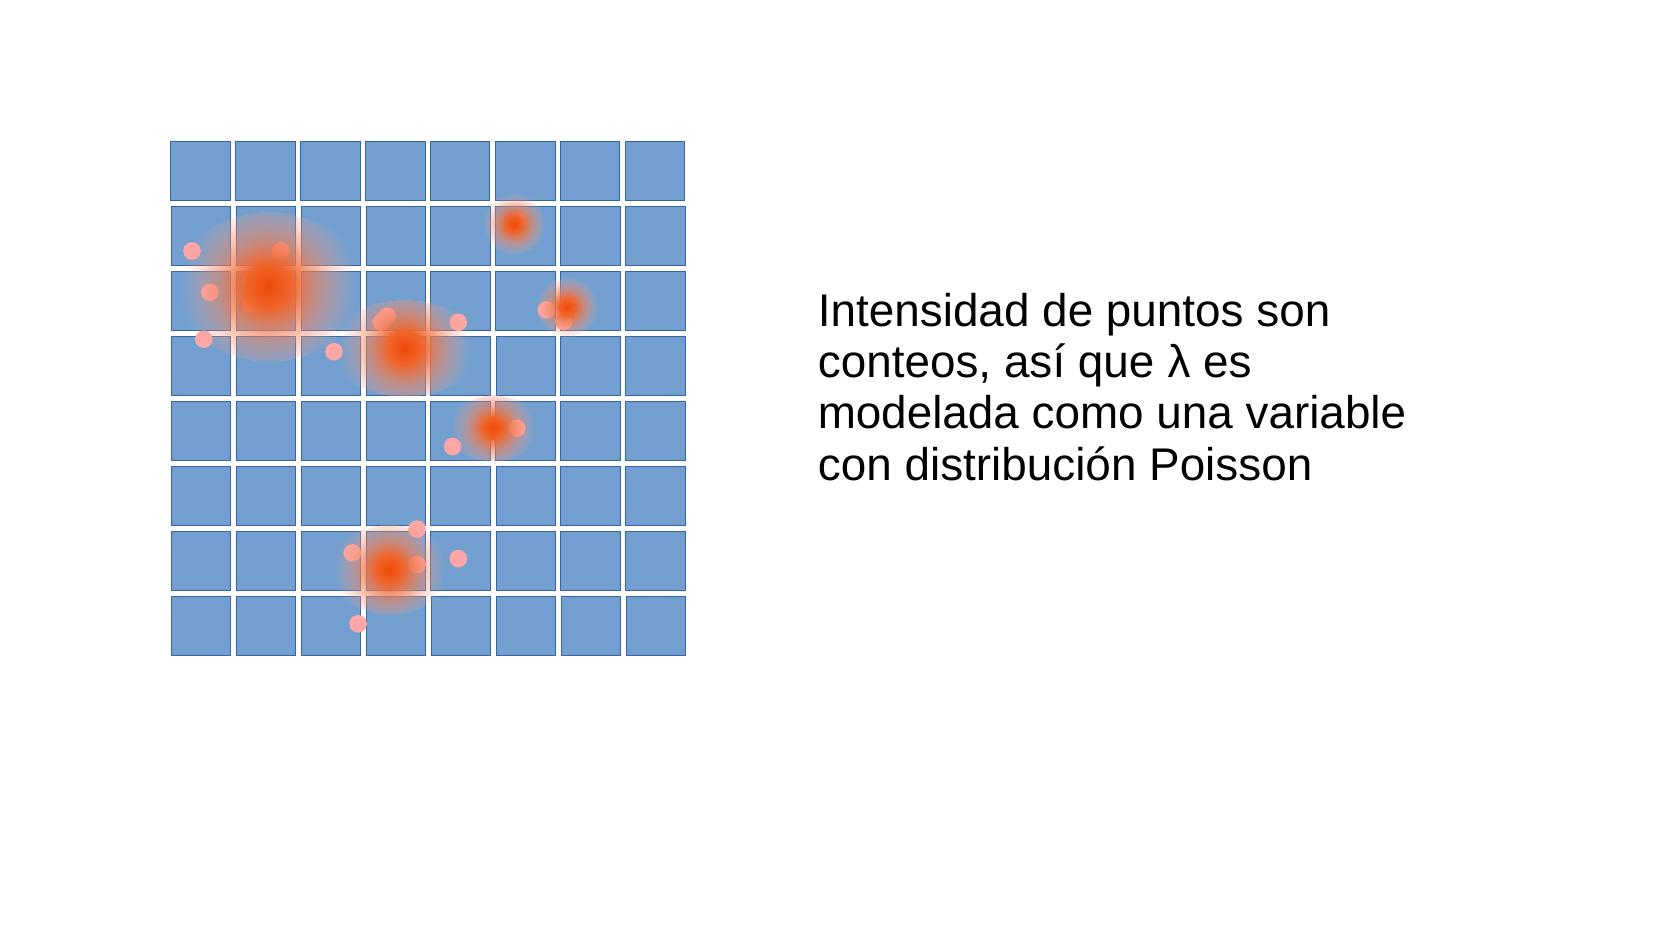

Intensidad de puntos son conteos, así que λ es modelada como una variable con distribución Poisson